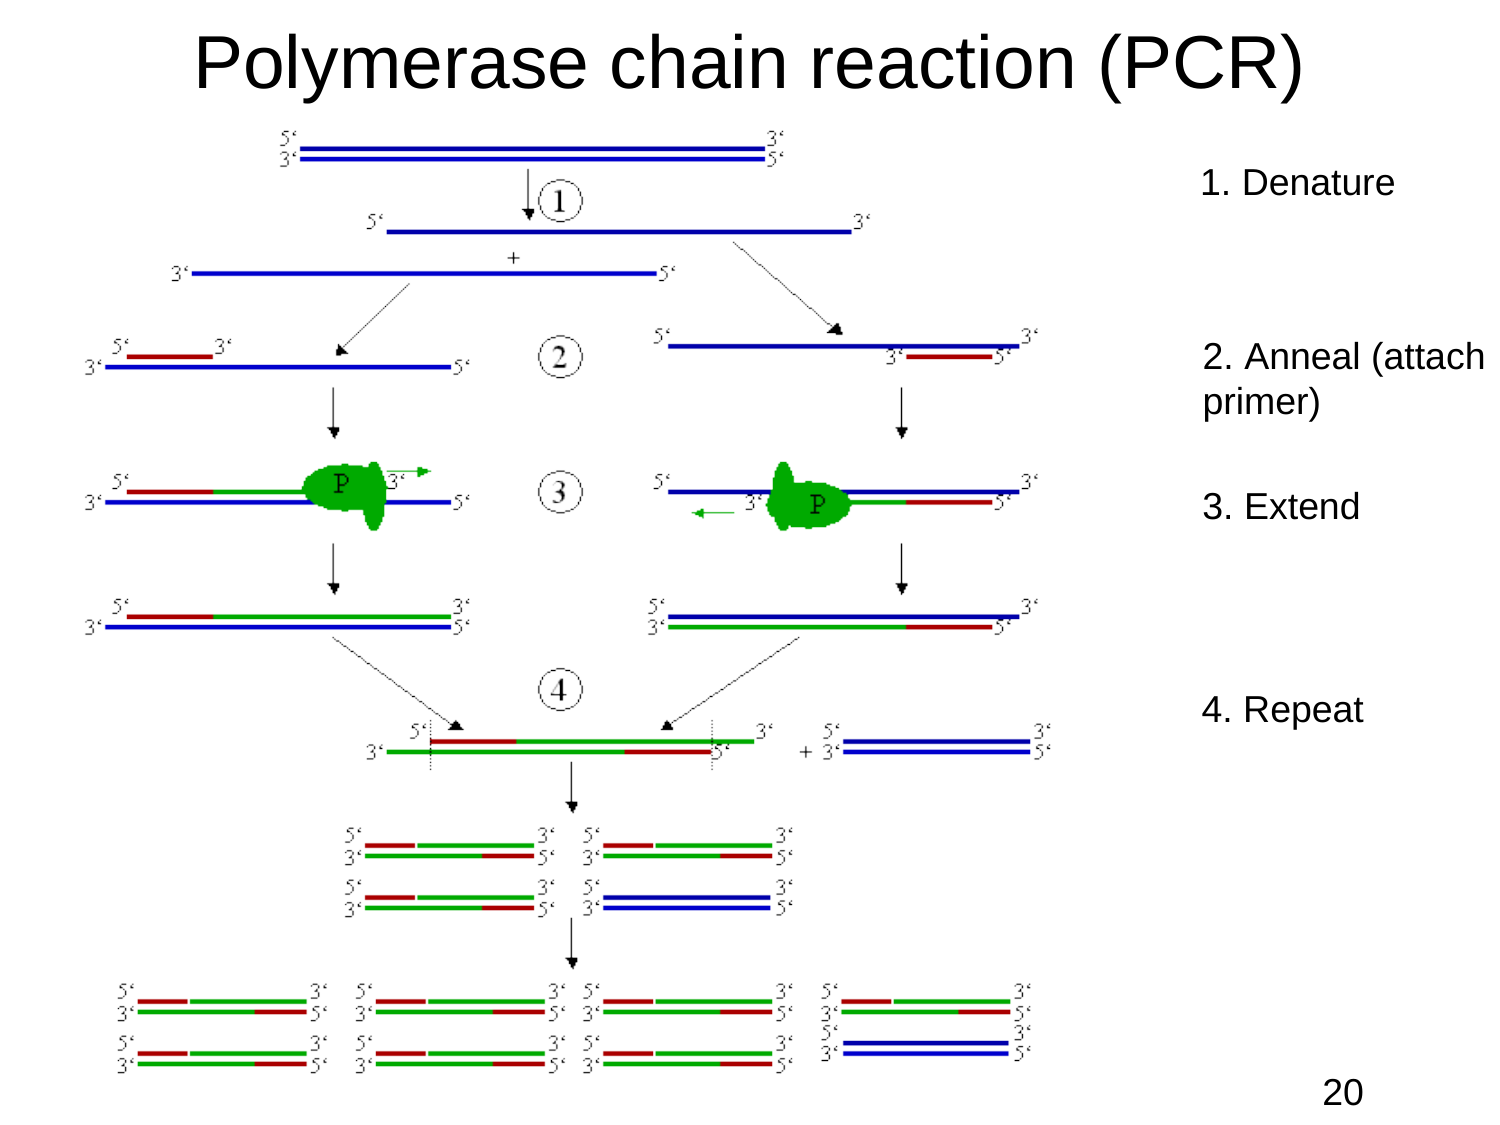

# Polymerase chain reaction (PCR)
1. Denature
2. Anneal (attach
primer)
3. Extend
4. Repeat
20